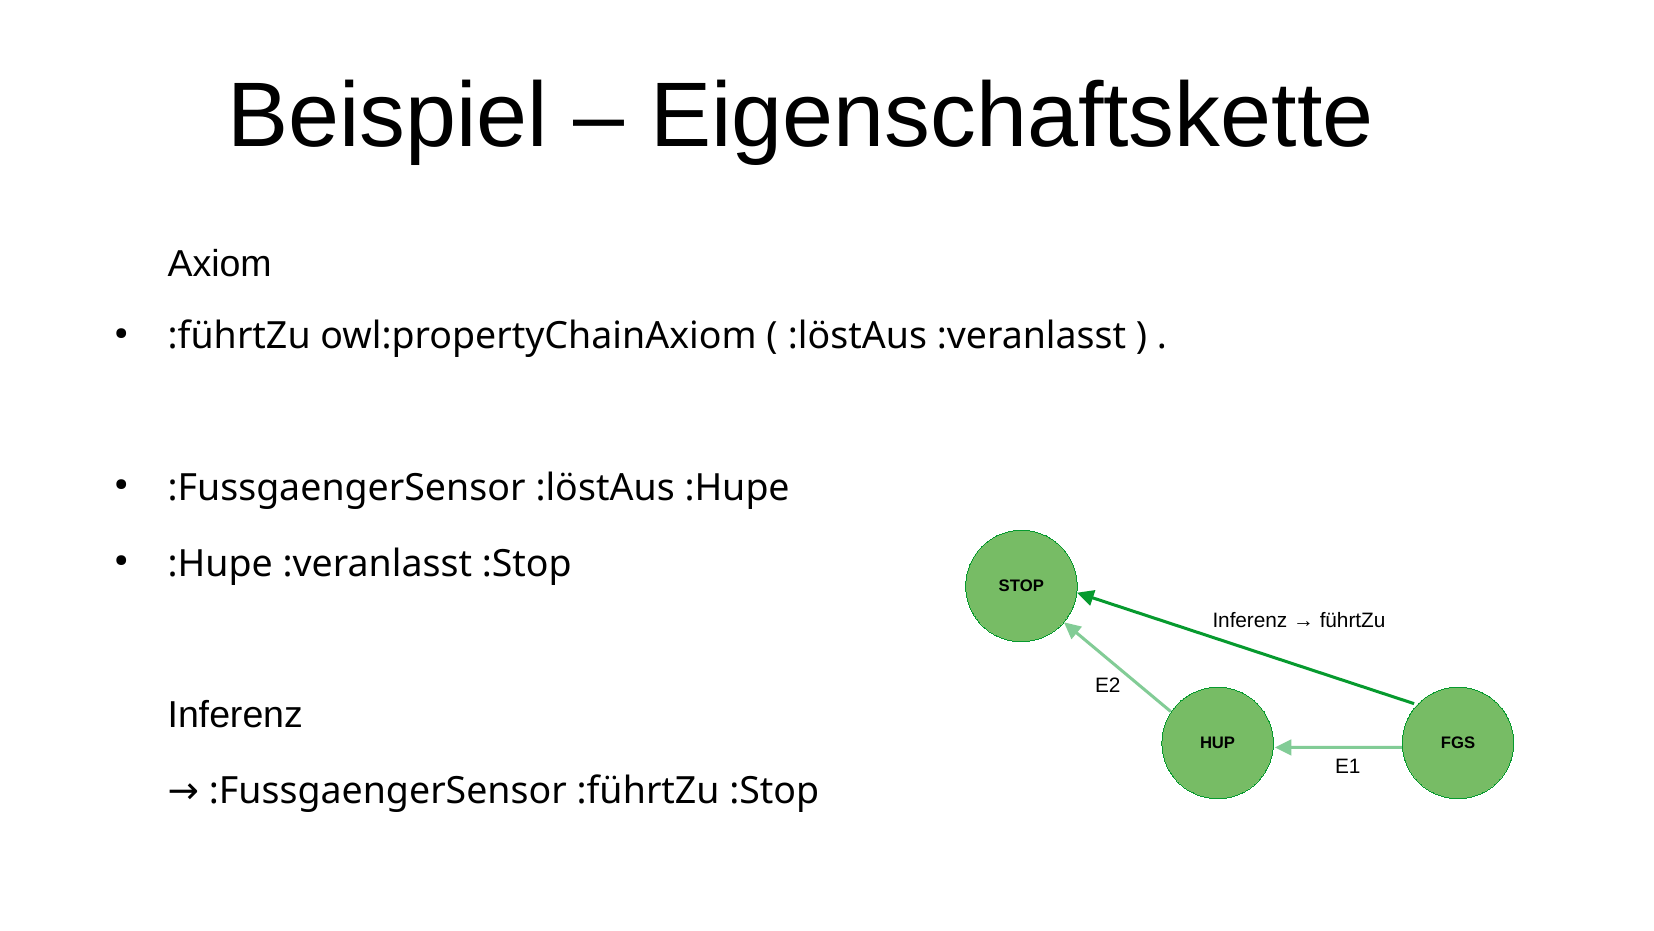

Beispiel – Eigenschaftskette
# Axiom
:führtZu owl:propertyChainAxiom ( :löstAus :veranlasst ) .
:FussgaengerSensor :löstAus :Hupe
:Hupe :veranlasst :Stop
Inferenz
→ :FussgaengerSensor :führtZu :Stop
STOP
Inferenz → führtZu
E2
FGS
HUP
E1